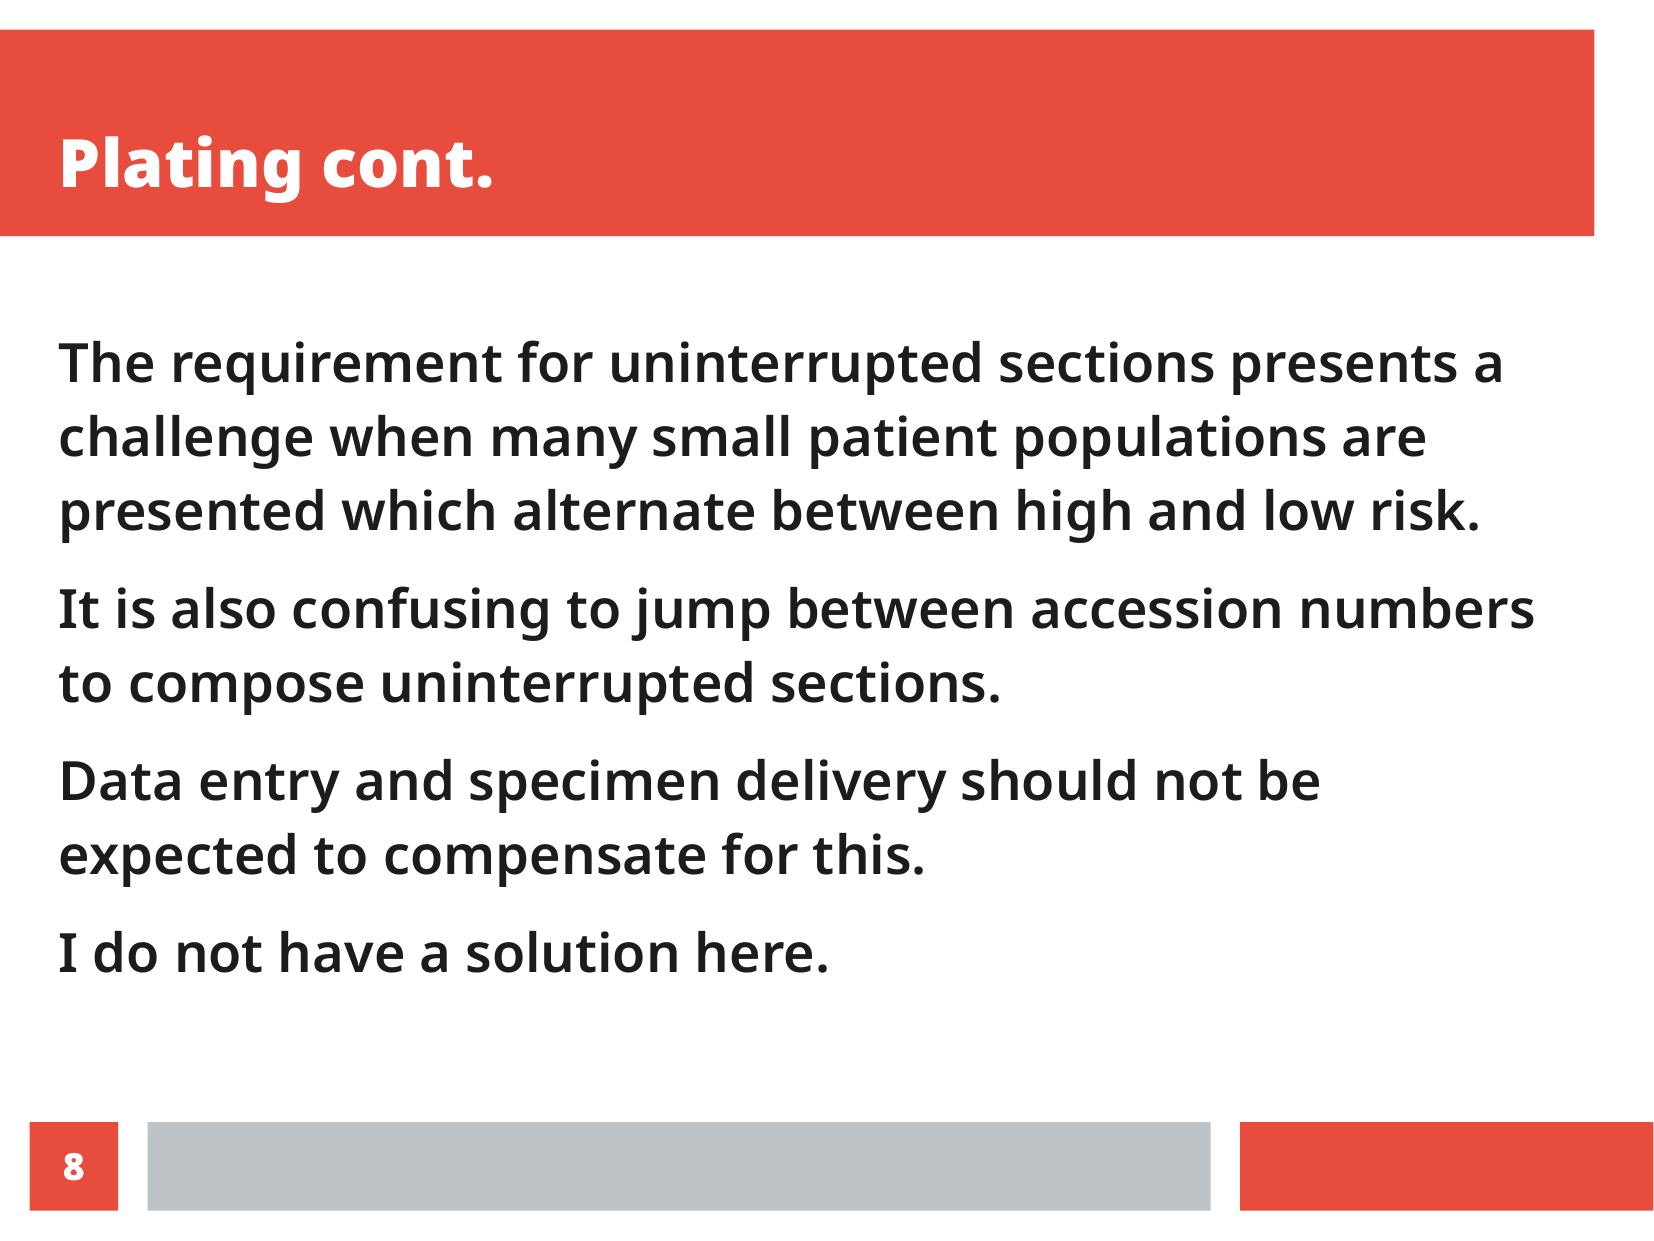

# Plating cont.
The requirement for uninterrupted sections presents a challenge when many small patient populations are presented which alternate between high and low risk.
It is also confusing to jump between accession numbers to compose uninterrupted sections.
Data entry and specimen delivery should not be expected to compensate for this.
I do not have a solution here.
8